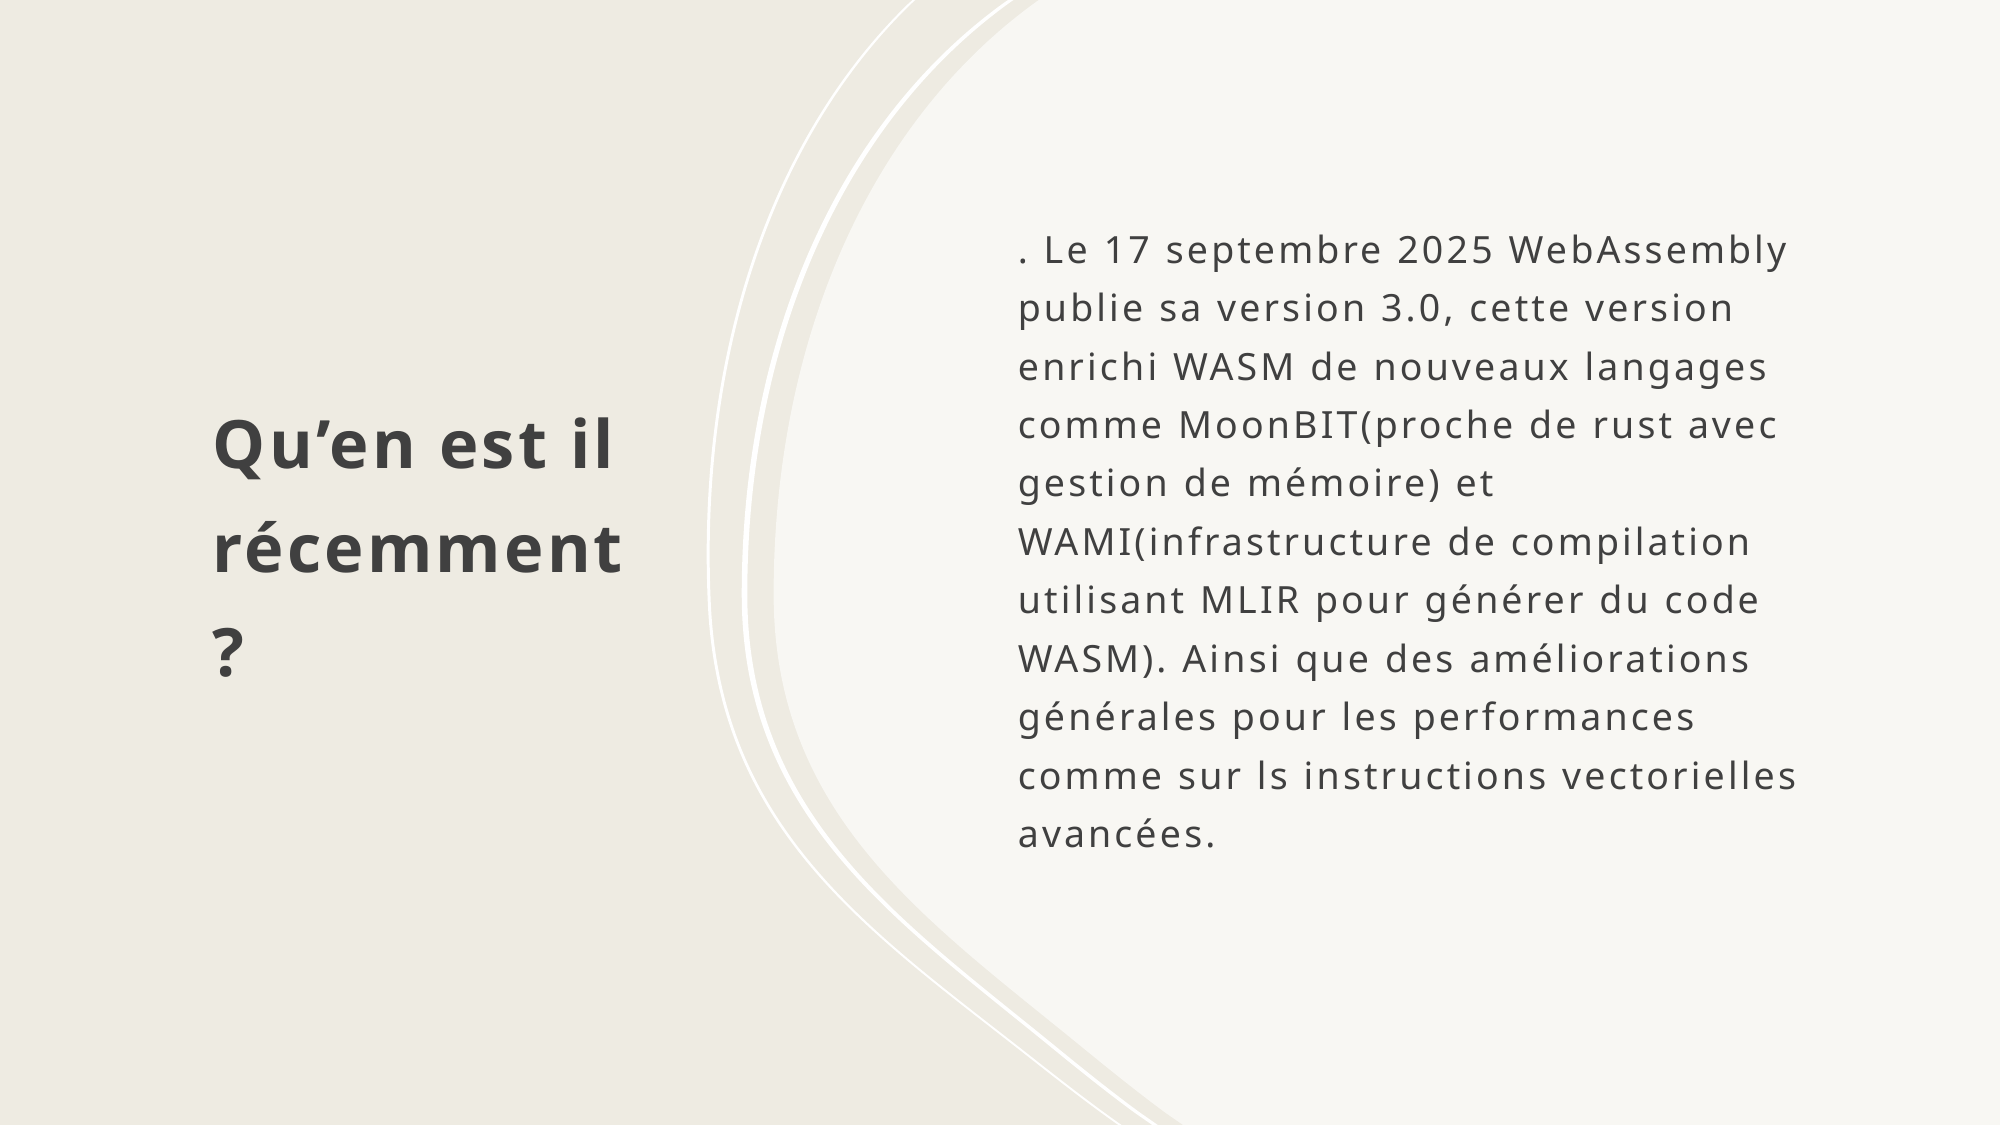

# Qu’en est il récemment ?
. Le 17 septembre 2025 WebAssembly publie sa version 3.0, cette version enrichi WASM de nouveaux langages comme MoonBIT(proche de rust avec gestion de mémoire) et WAMI(infrastructure de compilation utilisant MLIR pour générer du code WASM). Ainsi que des améliorations générales pour les performances comme sur ls instructions vectorielles avancées.